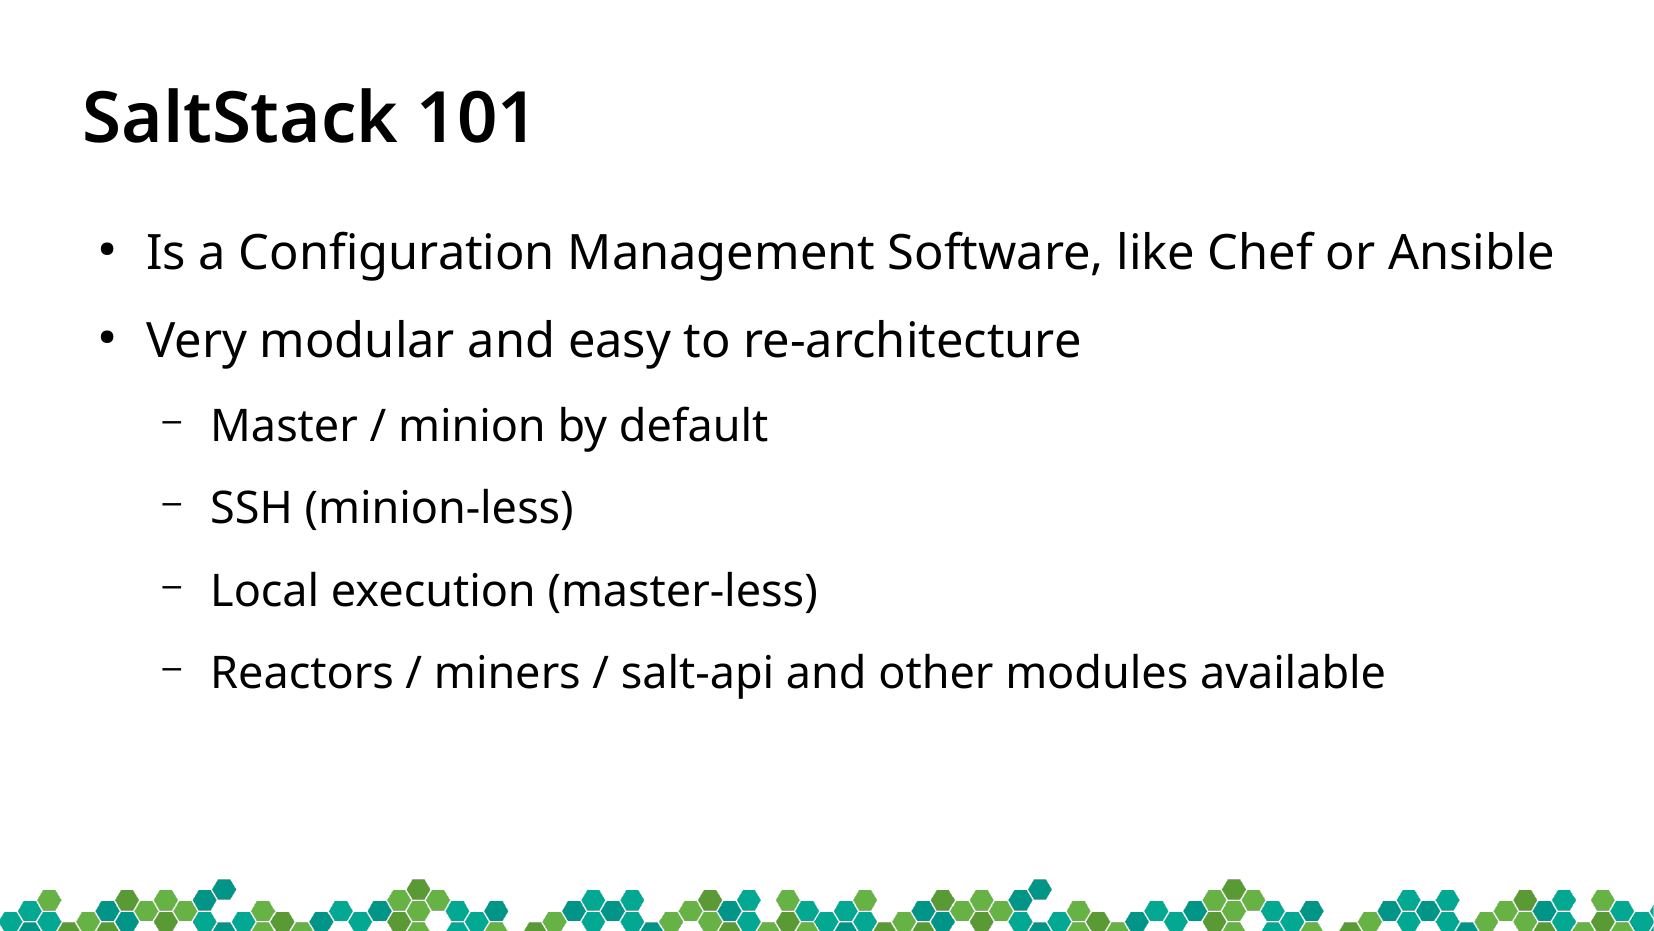

# SaltStack 101
Is a Configuration Management Software, like Chef or Ansible
Very modular and easy to re-architecture
Master / minion by default
SSH (minion-less)
Local execution (master-less)
Reactors / miners / salt-api and other modules available